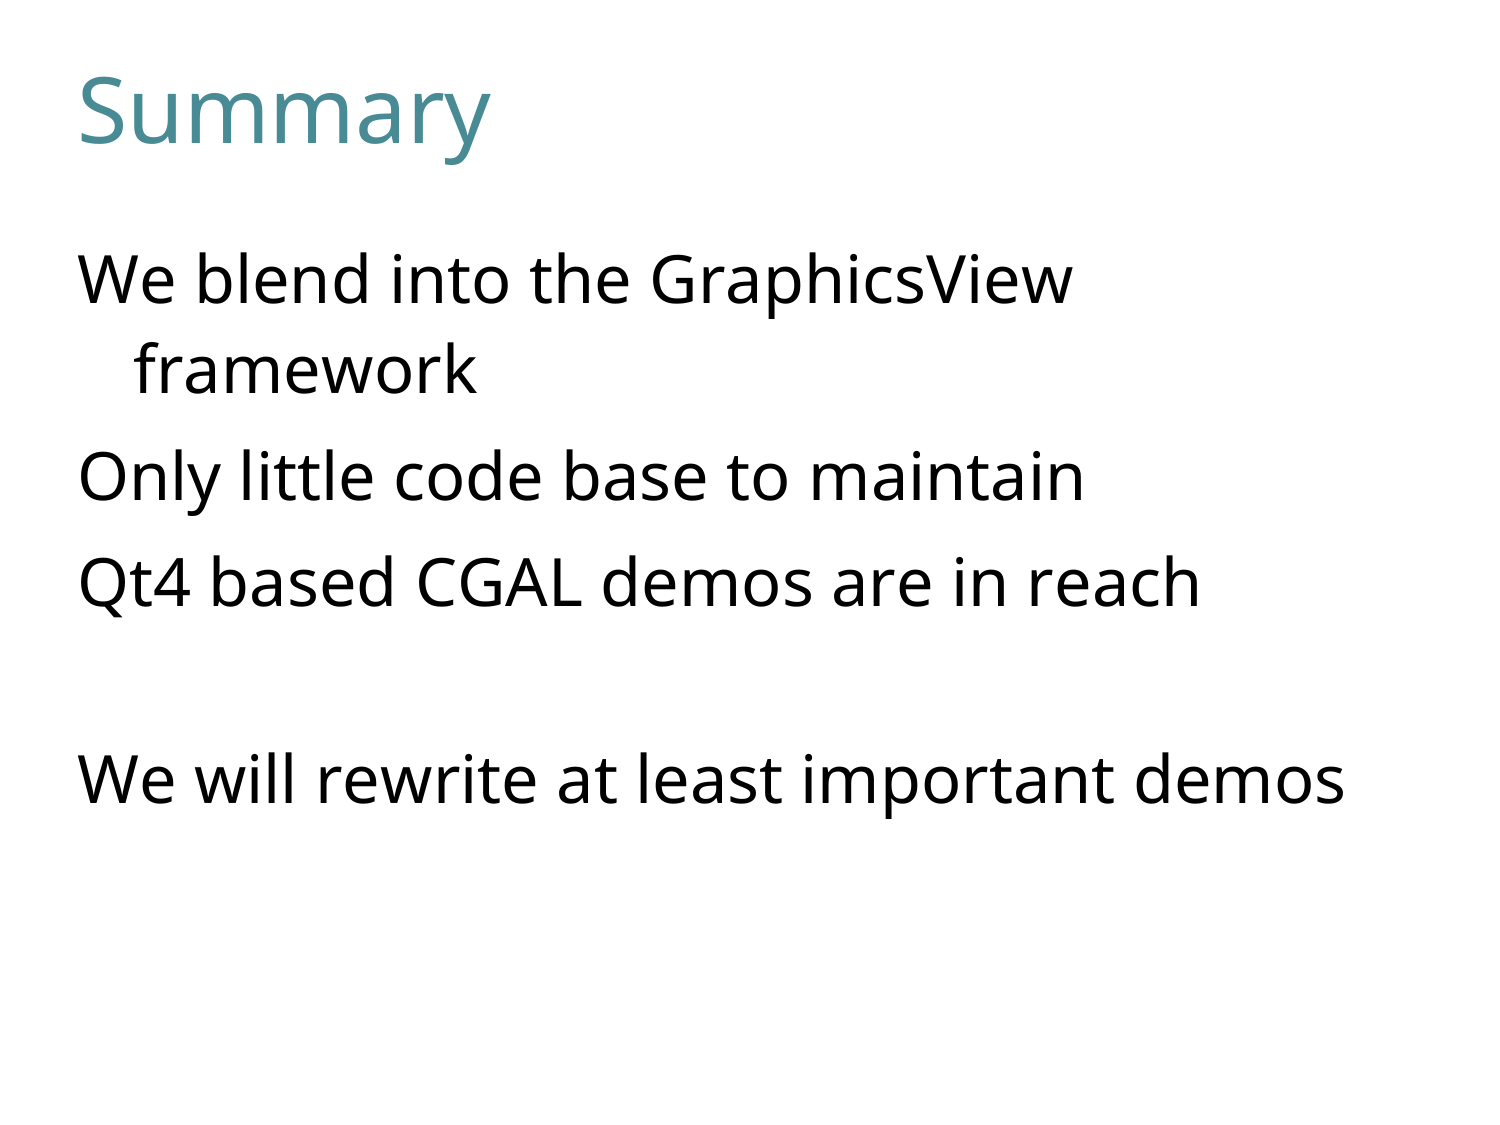

# Summary
We blend into the GraphicsView framework
Only little code base to maintain
Qt4 based CGAL demos are in reach
We will rewrite at least important demos